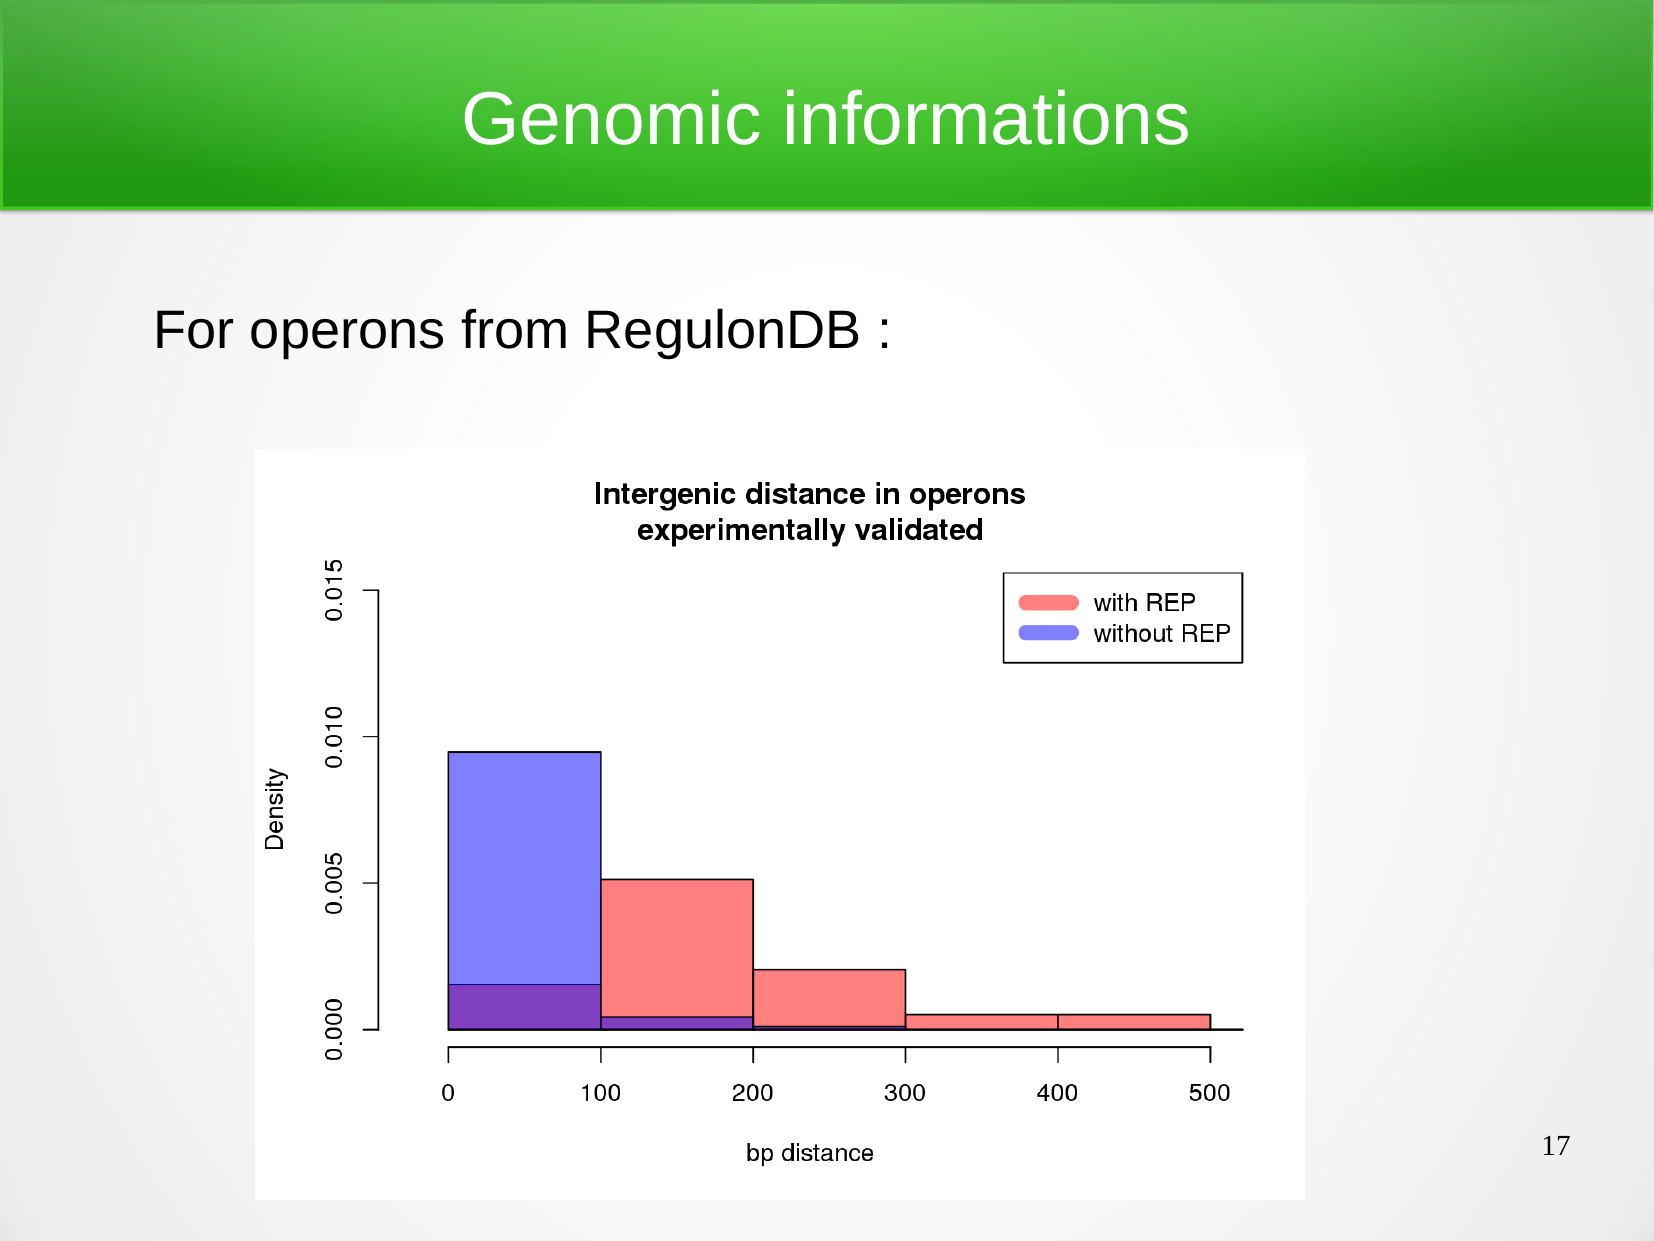

# Genomic informations
For operons from RegulonDB :
17